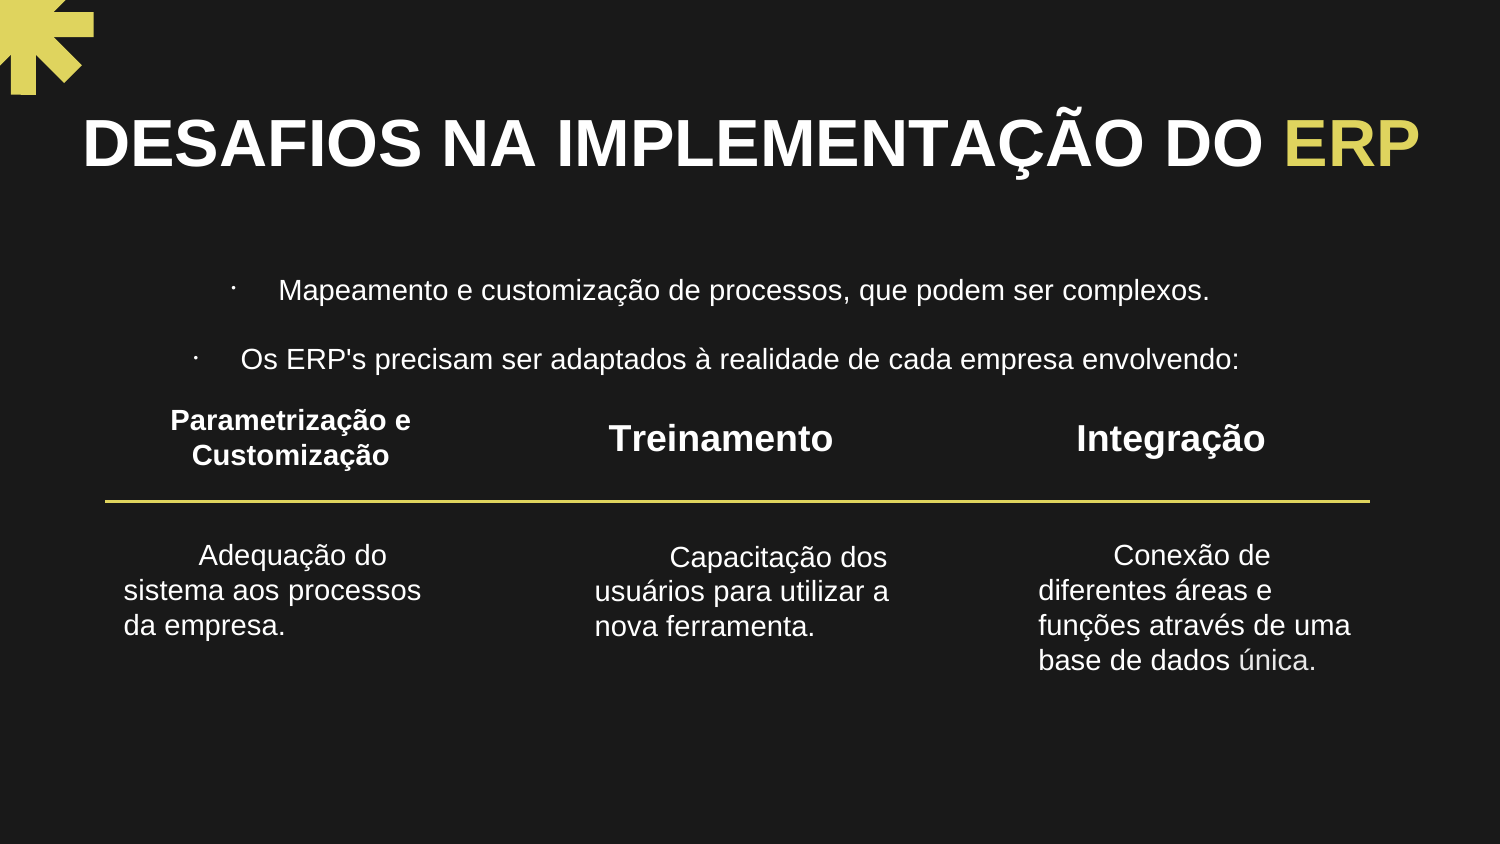

DESAFIOS NA IMPLEMENTAÇÃO DO ERP
# Mapeamento e customização de processos, que podem ser complexos.
Os ERP's precisam ser adaptados à realidade de cada empresa envolvendo:
Parametrização e Customização
Treinamento
Integração
	Adequação do sistema aos processos da empresa.
	Conexão de diferentes áreas e funções através de uma base de dados única.
	Capacitação dos usuários para utilizar a nova ferramenta.